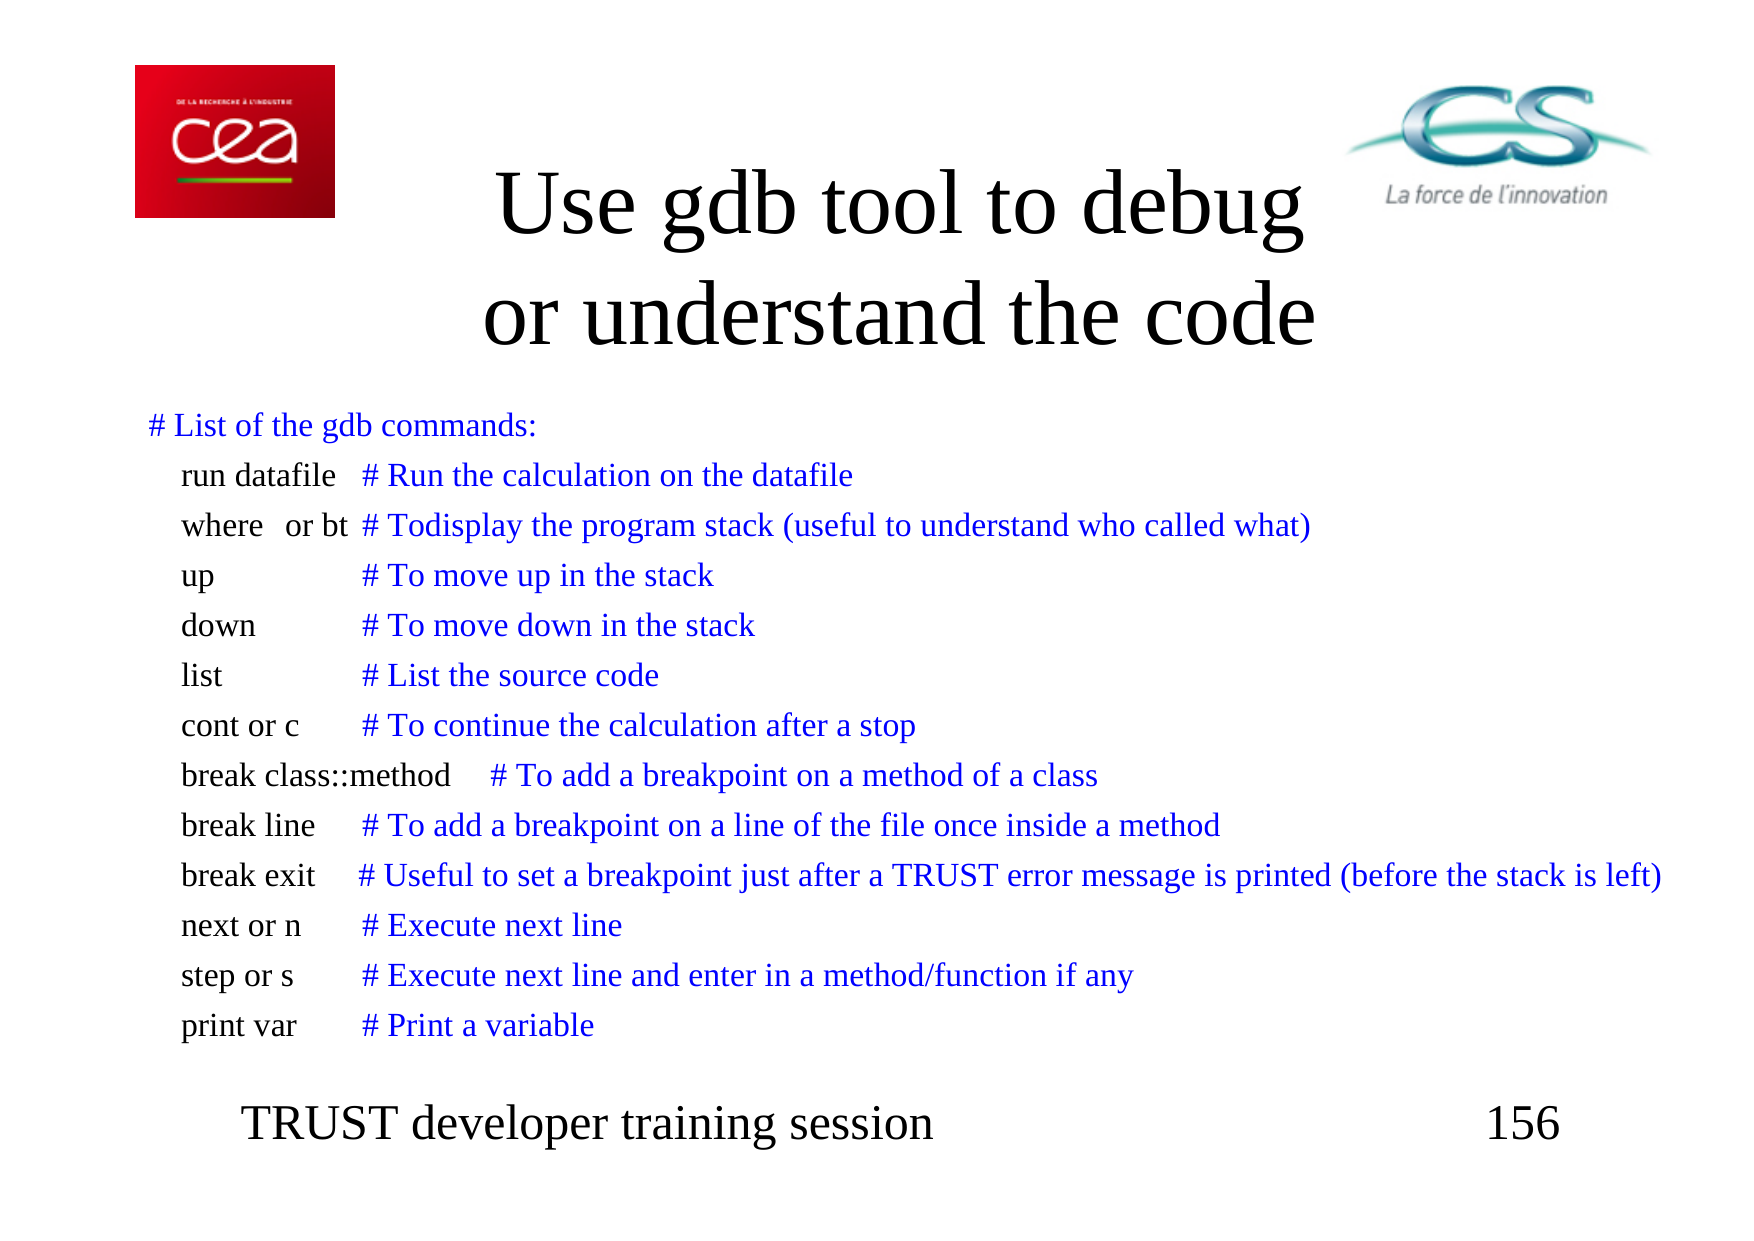

# Use gdb tool to debug or understand the code
# List of the gdb commands:
run datafile 	# Run the calculation on the datafile
where		 or bt	# Todisplay the program stack (useful to understand who called what)
up				 	 			 	# To move up in the stack
down			 		 	# To move down in the stack
list	 				 				 	# List the source code
cont or c			 										# To continue the calculation after a stop
break class::method	# To add a breakpoint on a method of a class
break line 						# To add a breakpoint on a line of the file once inside a method
break exit # Useful to set a breakpoint just after a TRUST error message is printed (before the stack is left)
next or n		 	# Execute next line
step or s			 		# Execute next line and enter in a method/function if any
print var 		 	# Print a variable
TRUST developer training session
156